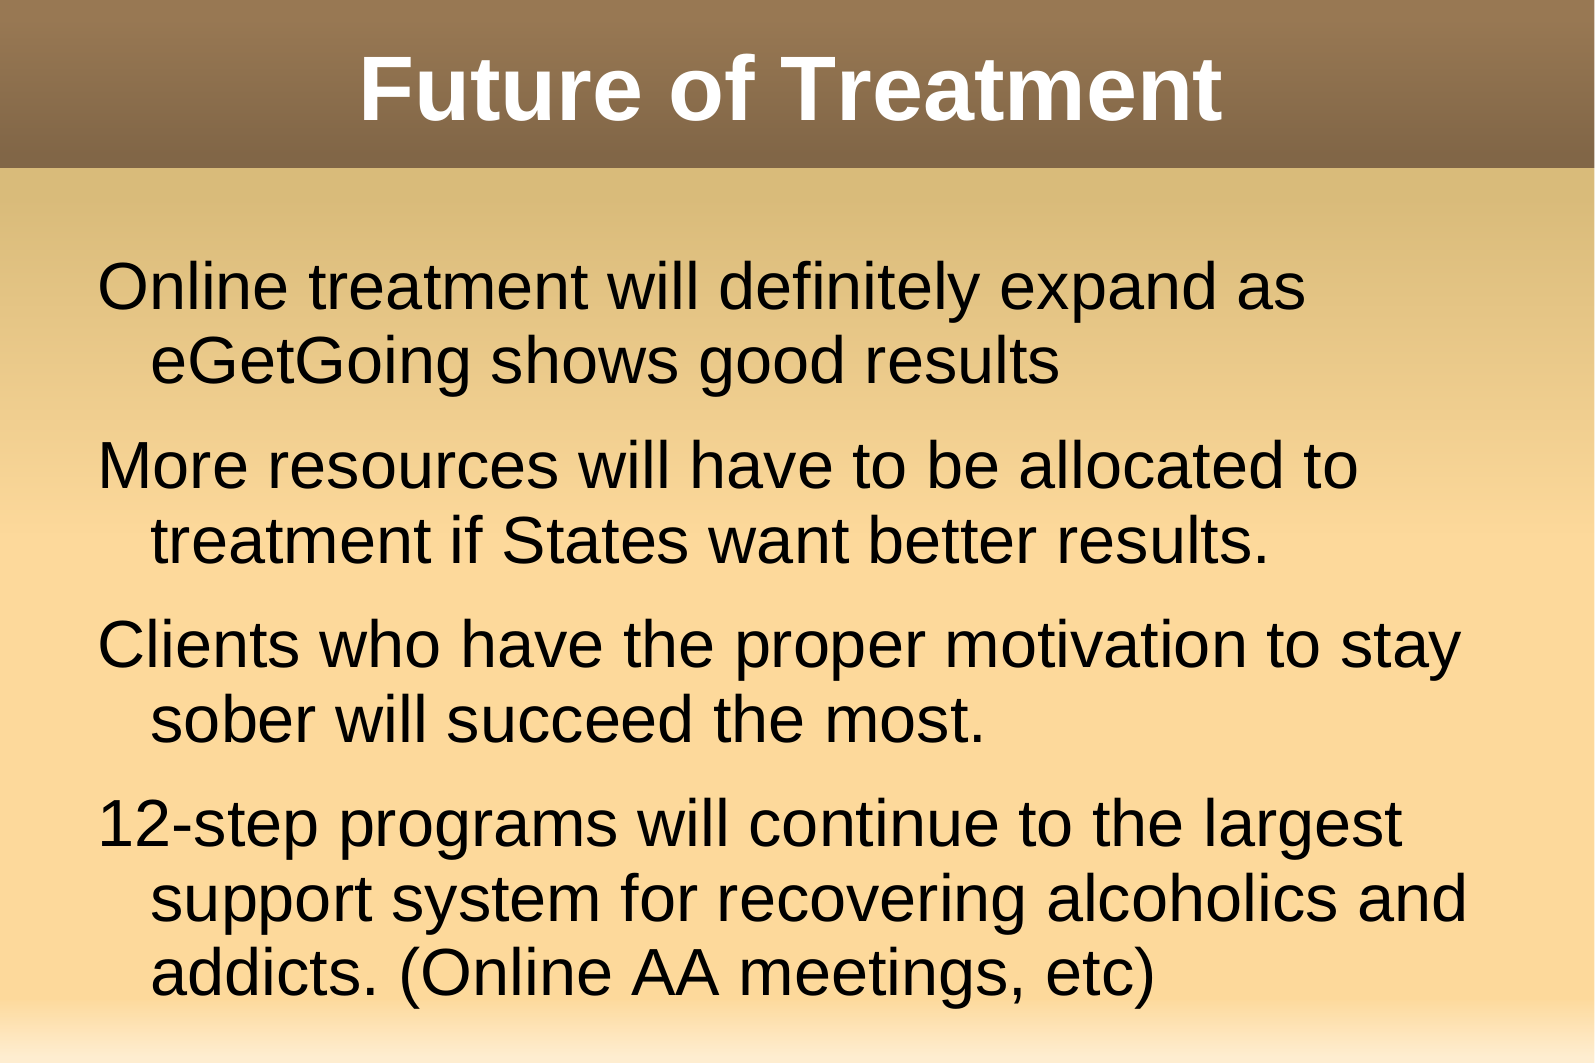

# Future of Treatment
Online treatment will definitely expand as eGetGoing shows good results
More resources will have to be allocated to treatment if States want better results.
Clients who have the proper motivation to stay sober will succeed the most.
12-step programs will continue to the largest support system for recovering alcoholics and addicts. (Online AA meetings, etc)